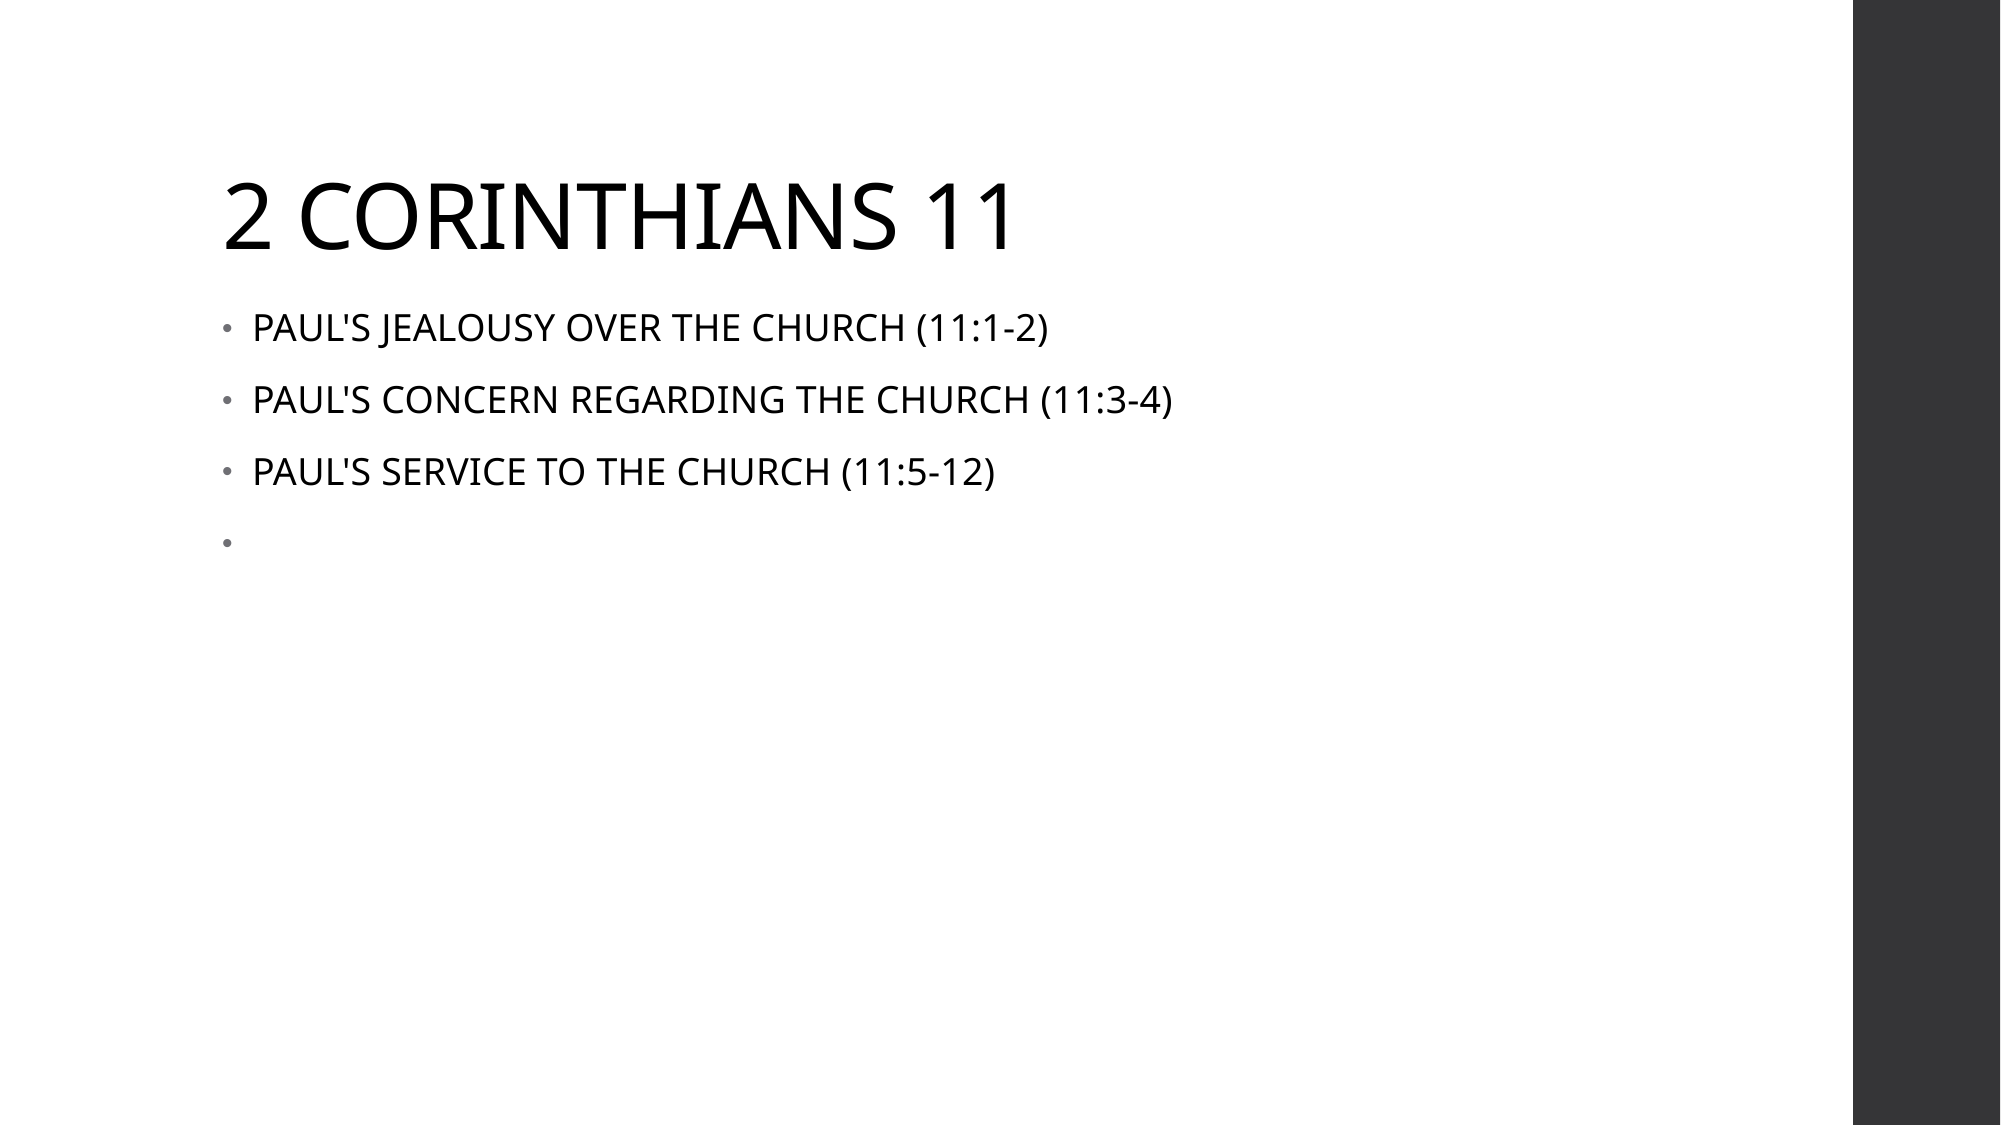

# 2 CORINTHIANS 11
PAUL'S JEALOUSY OVER THE CHURCH (11:1-2)
PAUL'S CONCERN REGARDING THE CHURCH (11:3-4)
PAUL'S SERVICE TO THE CHURCH (11:5-12)